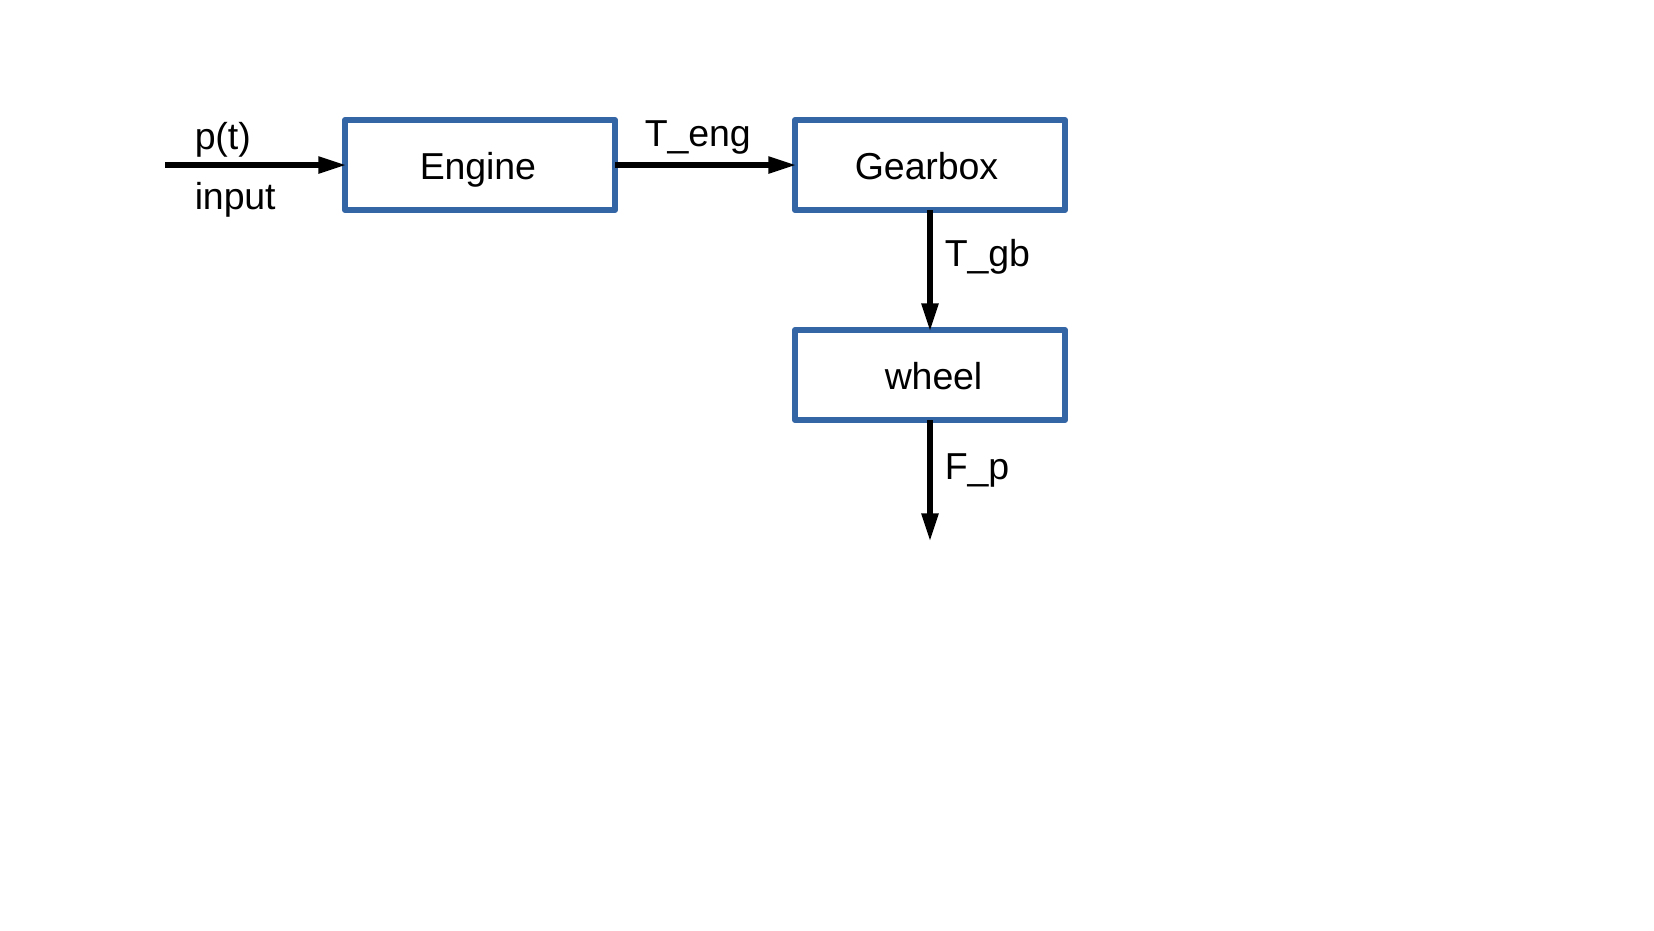

T_eng
p(t)
Engine
Gearbox
input
T_gb
wheel
F_p